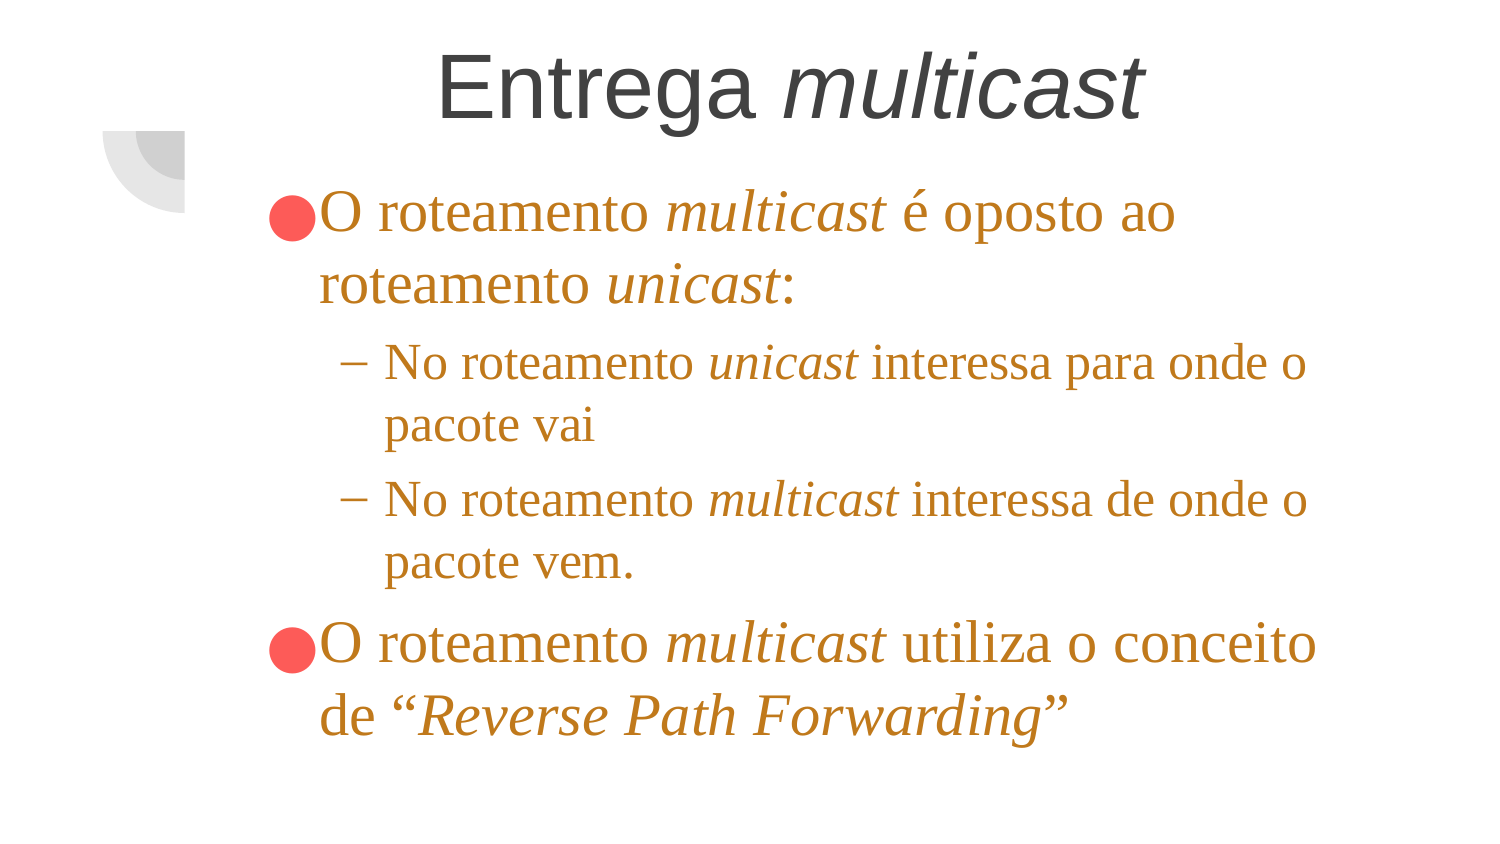

# Entrega multicast
O roteamento multicast é oposto ao roteamento unicast:
No roteamento unicast interessa para onde o pacote vai
No roteamento multicast interessa de onde o pacote vem.
O roteamento multicast utiliza o conceito de “Reverse Path Forwarding”